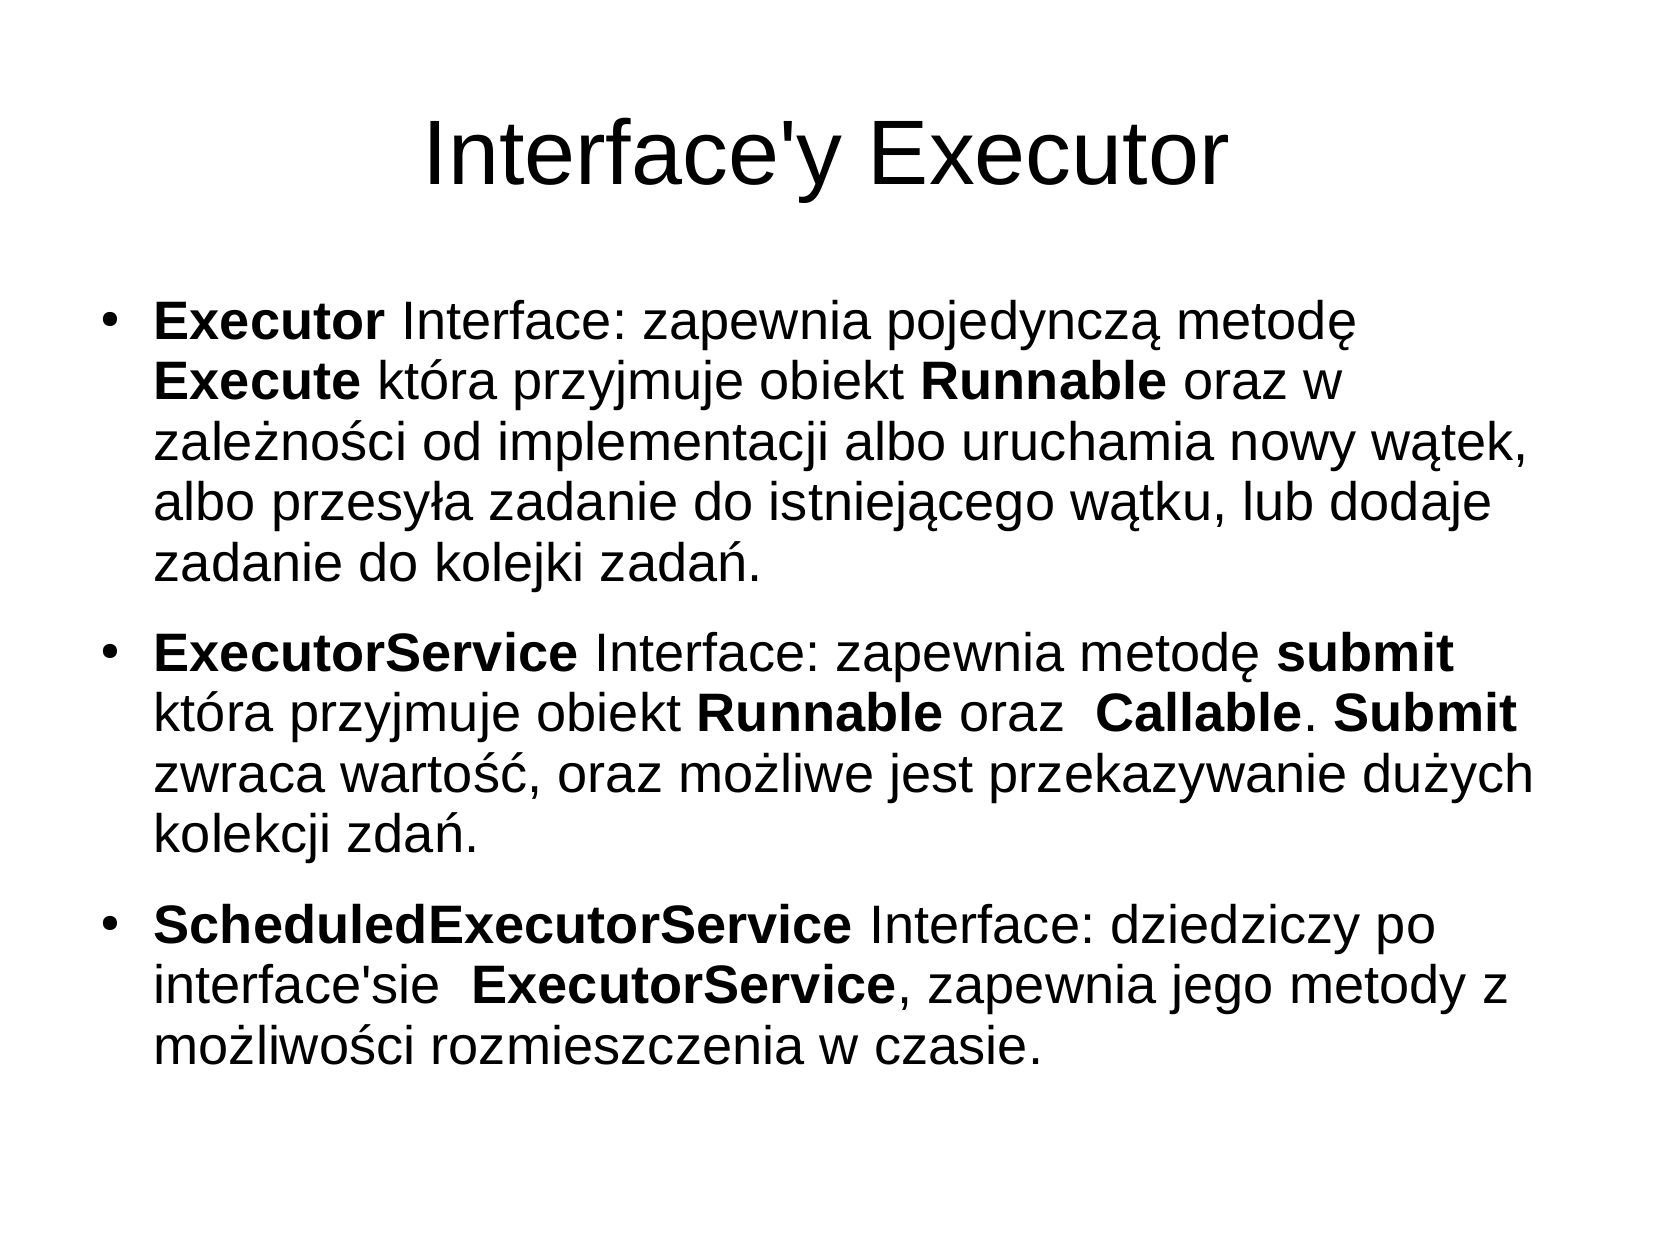

# Interface'y Executor
Executor Interface: zapewnia pojedynczą metodę Execute która przyjmuje obiekt Runnable oraz w zależności od implementacji albo uruchamia nowy wątek, albo przesyła zadanie do istniejącego wątku, lub dodaje zadanie do kolejki zadań.
ExecutorService Interface: zapewnia metodę submit która przyjmuje obiekt Runnable oraz Callable. Submit zwraca wartość, oraz możliwe jest przekazywanie dużych kolekcji zdań.
ScheduledExecutorService Interface: dziedziczy po interface'sie ExecutorService, zapewnia jego metody z możliwości rozmieszczenia w czasie.